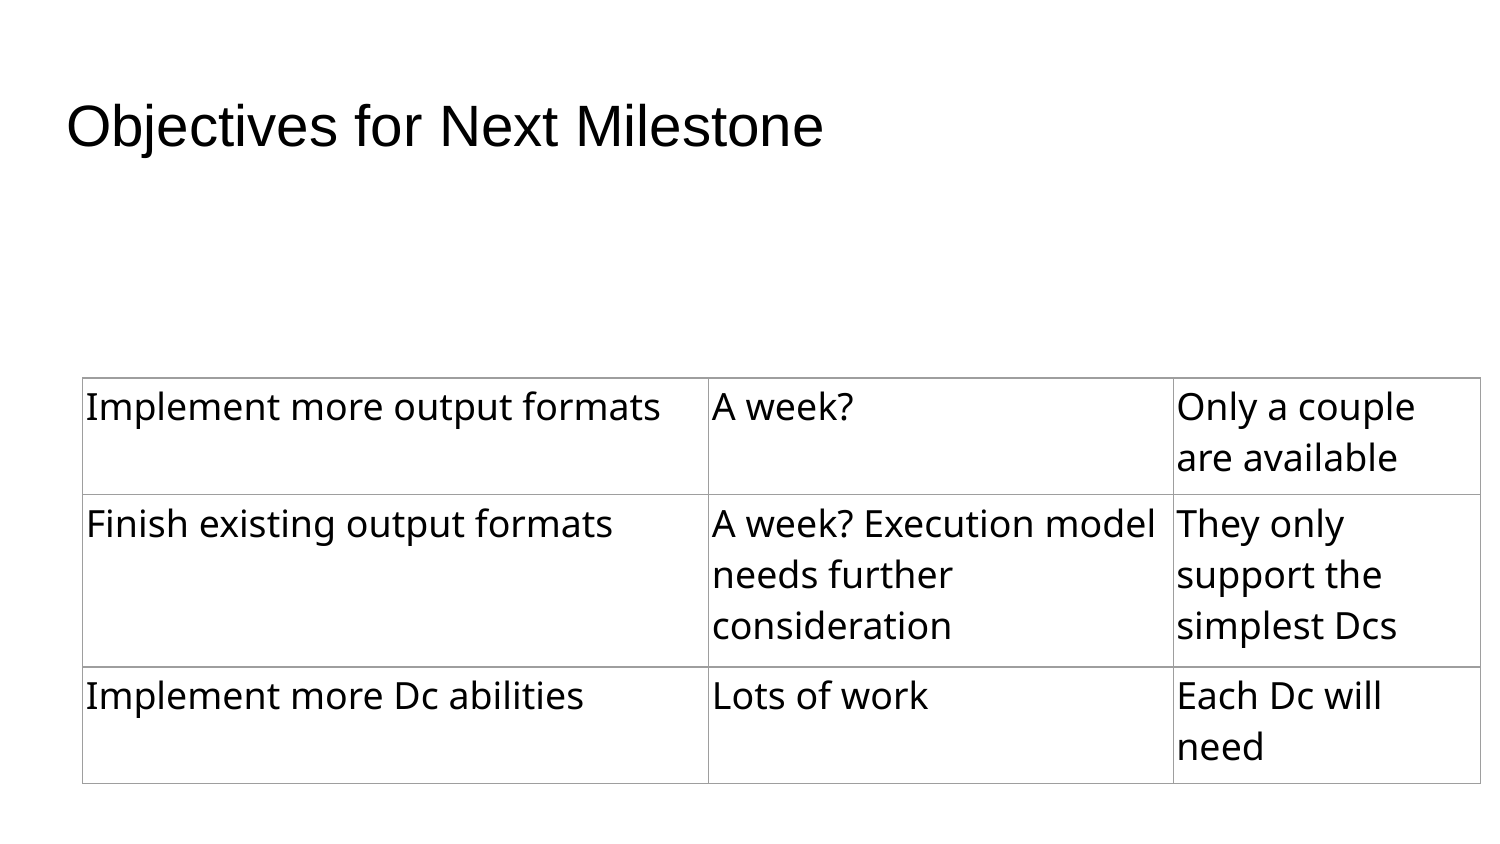

# Objectives for Next Milestone
| Implement more output formats | A week? | Only a couple are available |
| --- | --- | --- |
| Finish existing output formats | A week? Execution model needs further consideration | They only support the simplest Dcs |
| Implement more Dc abilities | Lots of work | Each Dc will need |